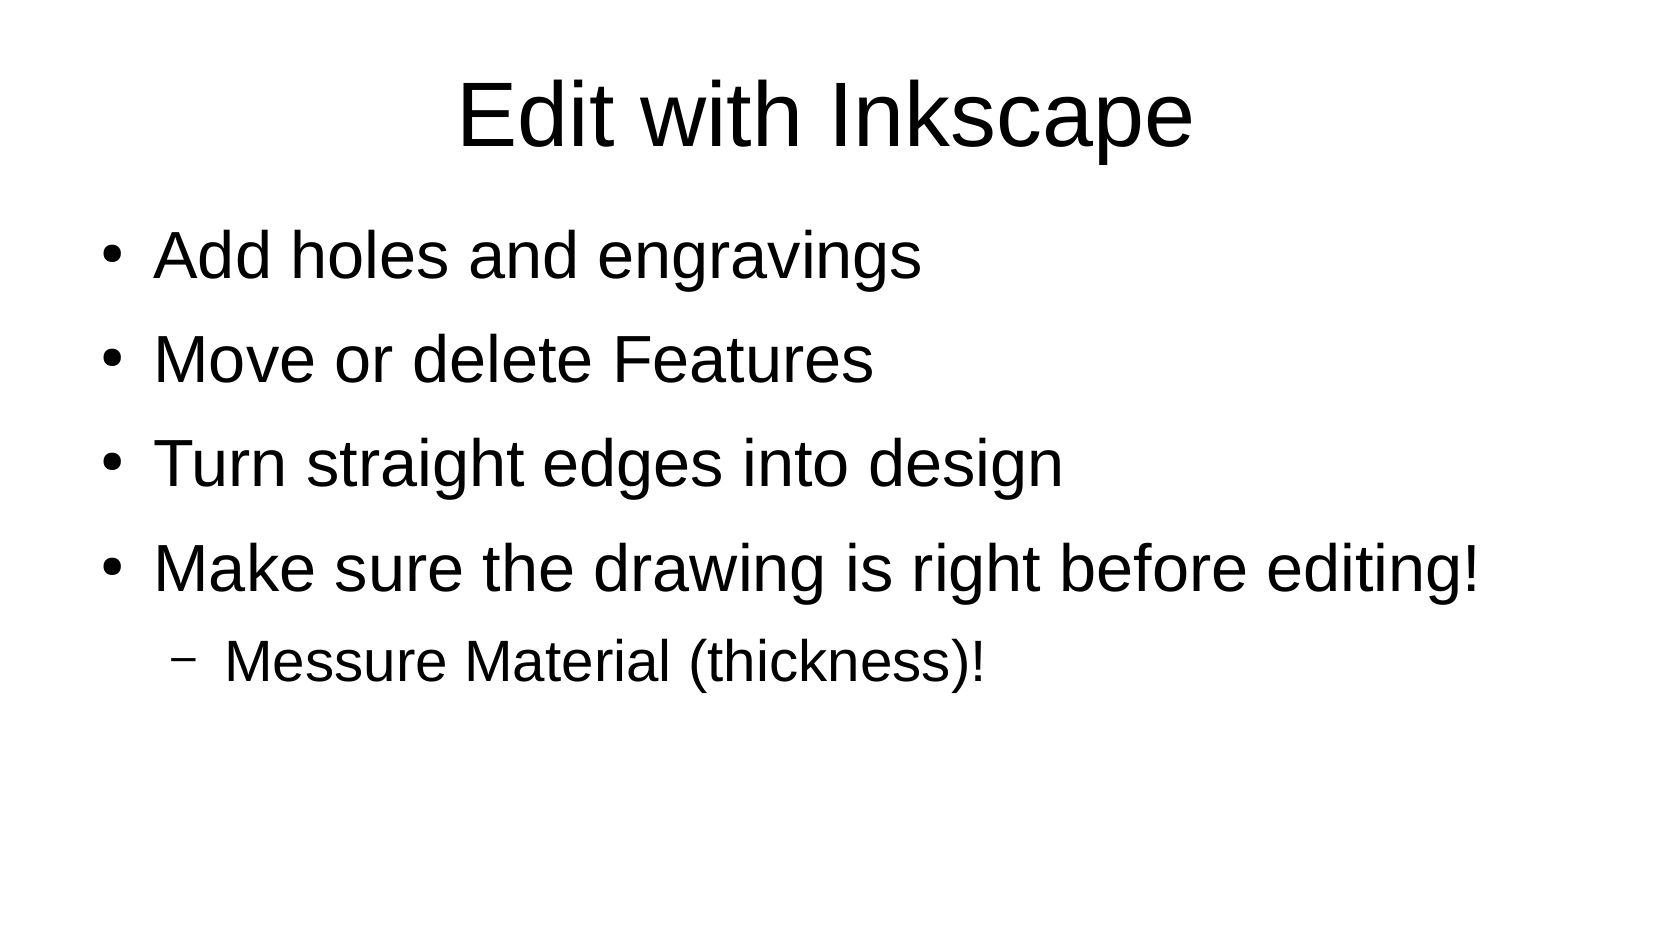

# Edit with Inkscape
Add holes and engravings
Move or delete Features
Turn straight edges into design
Make sure the drawing is right before editing!
Messure Material (thickness)!